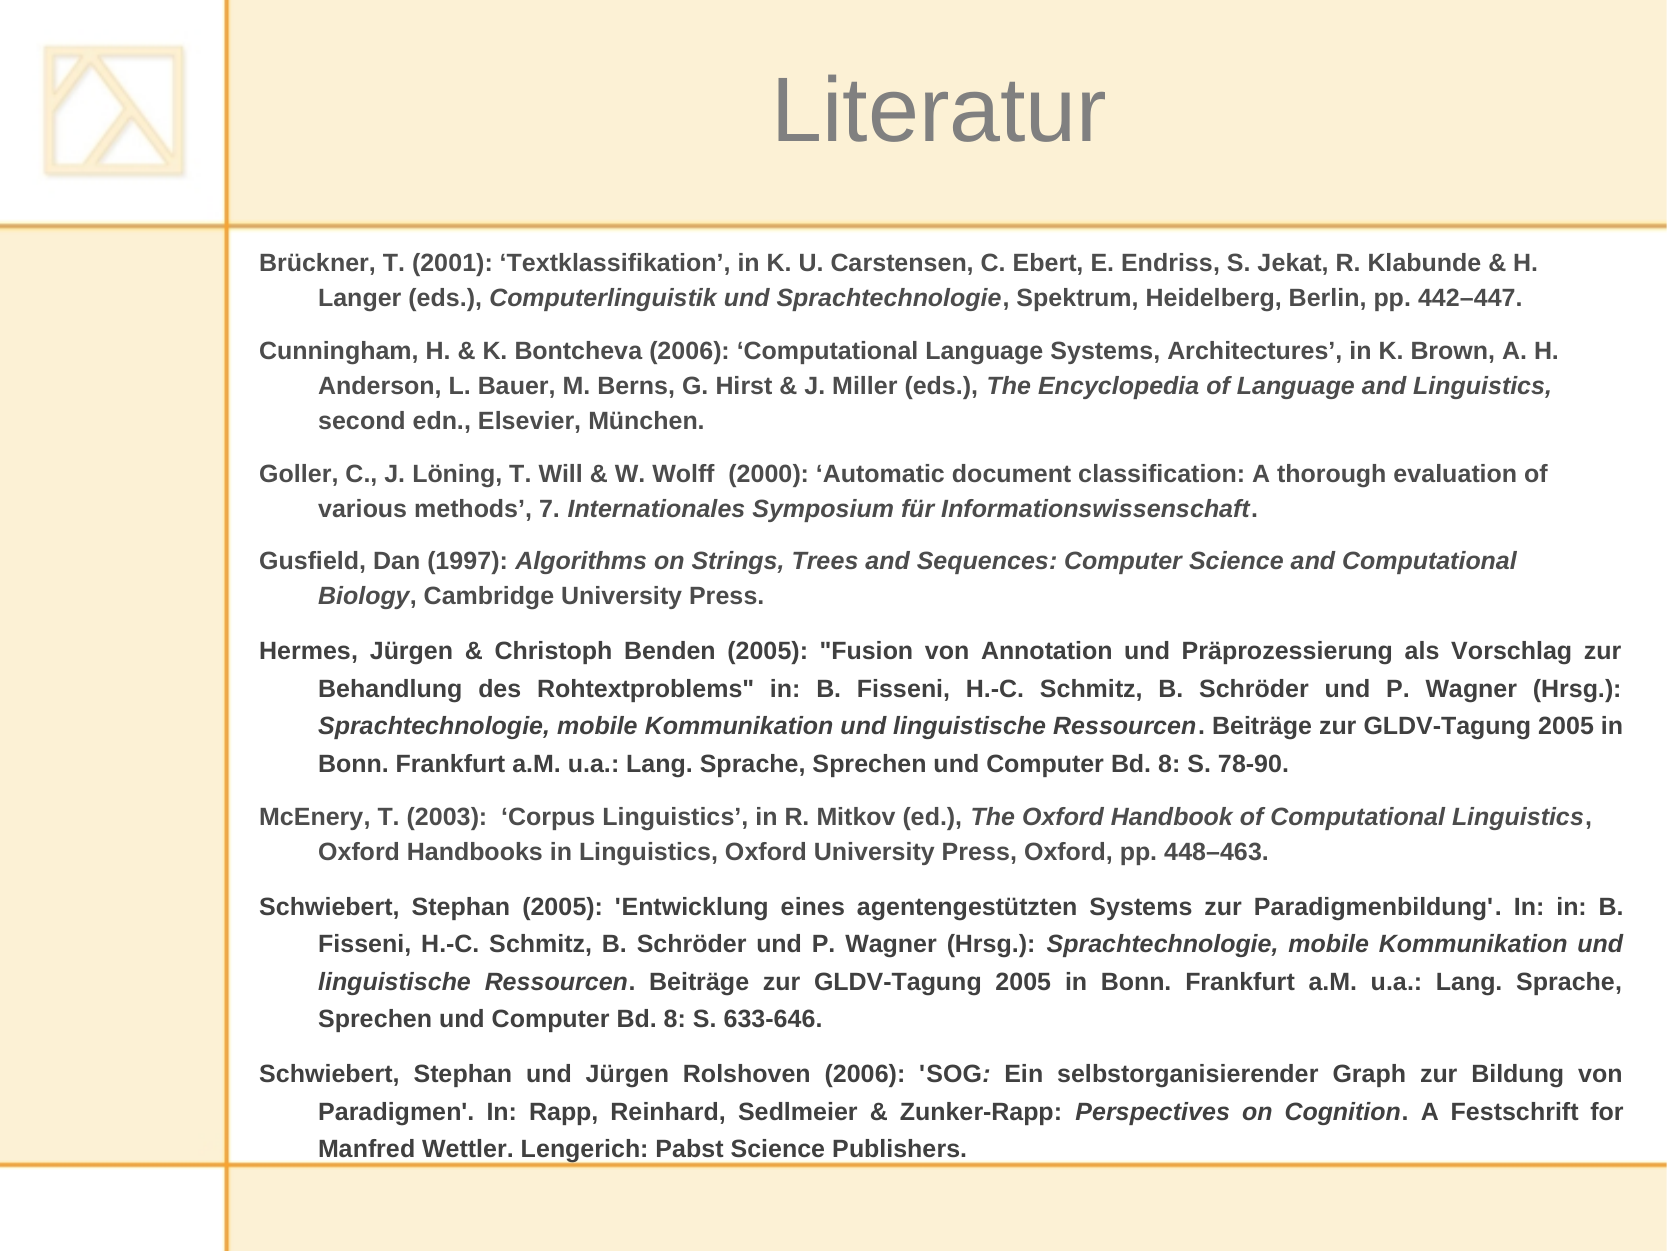

# Literatur
Brückner, T. (2001): ‘Textklassifikation’, in K. U. Carstensen, C. Ebert, E. Endriss, S. Jekat, R. Klabunde & H. Langer (eds.), Computerlinguistik und Sprachtechnologie, Spektrum, Heidelberg, Berlin, pp. 442–447.
Cunningham, H. & K. Bontcheva (2006): ‘Computational Language Systems, Architectures’, in K. Brown, A. H. Anderson, L. Bauer, M. Berns, G. Hirst & J. Miller (eds.), The Encyclopedia of Language and Linguistics, second edn., Elsevier, München.
Goller, C., J. Löning, T. Will & W. Wolff (2000): ‘Automatic document classification: A thorough evaluation of various methods’, 7. Internationales Symposium für Informationswissenschaft.
Gusfield, Dan (1997): Algorithms on Strings, Trees and Sequences: Computer Science and Computational Biology, Cambridge University Press.
Hermes, Jürgen & Christoph Benden (2005): "Fusion von Annotation und Präprozessierung als Vorschlag zur Behandlung des Rohtextproblems" in: B. Fisseni, H.-C. Schmitz, B. Schröder und P. Wagner (Hrsg.): Sprachtechnologie, mobile Kommunikation und linguistische Ressourcen. Beiträge zur GLDV-Tagung 2005 in Bonn. Frankfurt a.M. u.a.: Lang. Sprache, Sprechen und Computer Bd. 8: S. 78-90.
McEnery, T. (2003): ‘Corpus Linguistics’, in R. Mitkov (ed.), The Oxford Handbook of Computational Linguistics, Oxford Handbooks in Linguistics, Oxford University Press, Oxford, pp. 448–463.
Schwiebert, Stephan (2005): 'Entwicklung eines agentengestützten Systems zur Paradigmenbildung'. In: in: B. Fisseni, H.-C. Schmitz, B. Schröder und P. Wagner (Hrsg.): Sprachtechnologie, mobile Kommunikation und linguistische Ressourcen. Beiträge zur GLDV-Tagung 2005 in Bonn. Frankfurt a.M. u.a.: Lang. Sprache, Sprechen und Computer Bd. 8: S. 633-646.
Schwiebert, Stephan und Jürgen Rolshoven (2006): 'SOG: Ein selbstorganisierender Graph zur Bildung von Paradigmen'. In: Rapp, Reinhard, Sedlmeier & Zunker-Rapp: Perspectives on Cognition. A Festschrift for Manfred Wettler. Lengerich: Pabst Science Publishers.